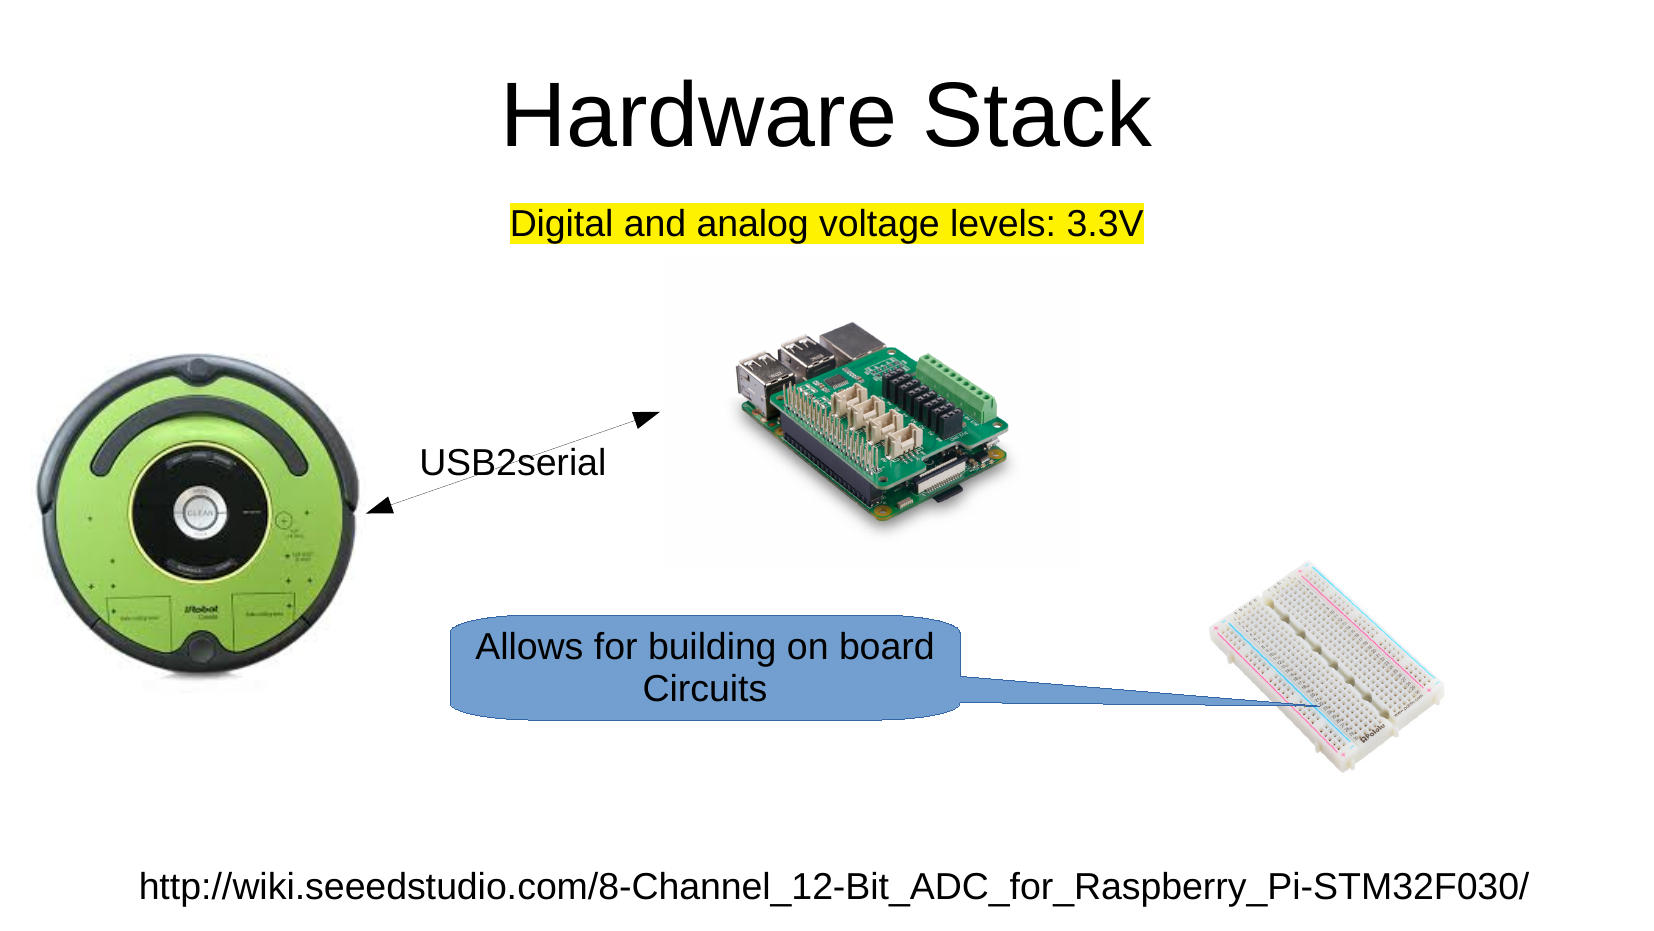

# Hardware Stack
Digital and analog voltage levels: 3.3V
Allows for building on board
Circuits
http://wiki.seeedstudio.com/8-Channel_12-Bit_ADC_for_Raspberry_Pi-STM32F030/